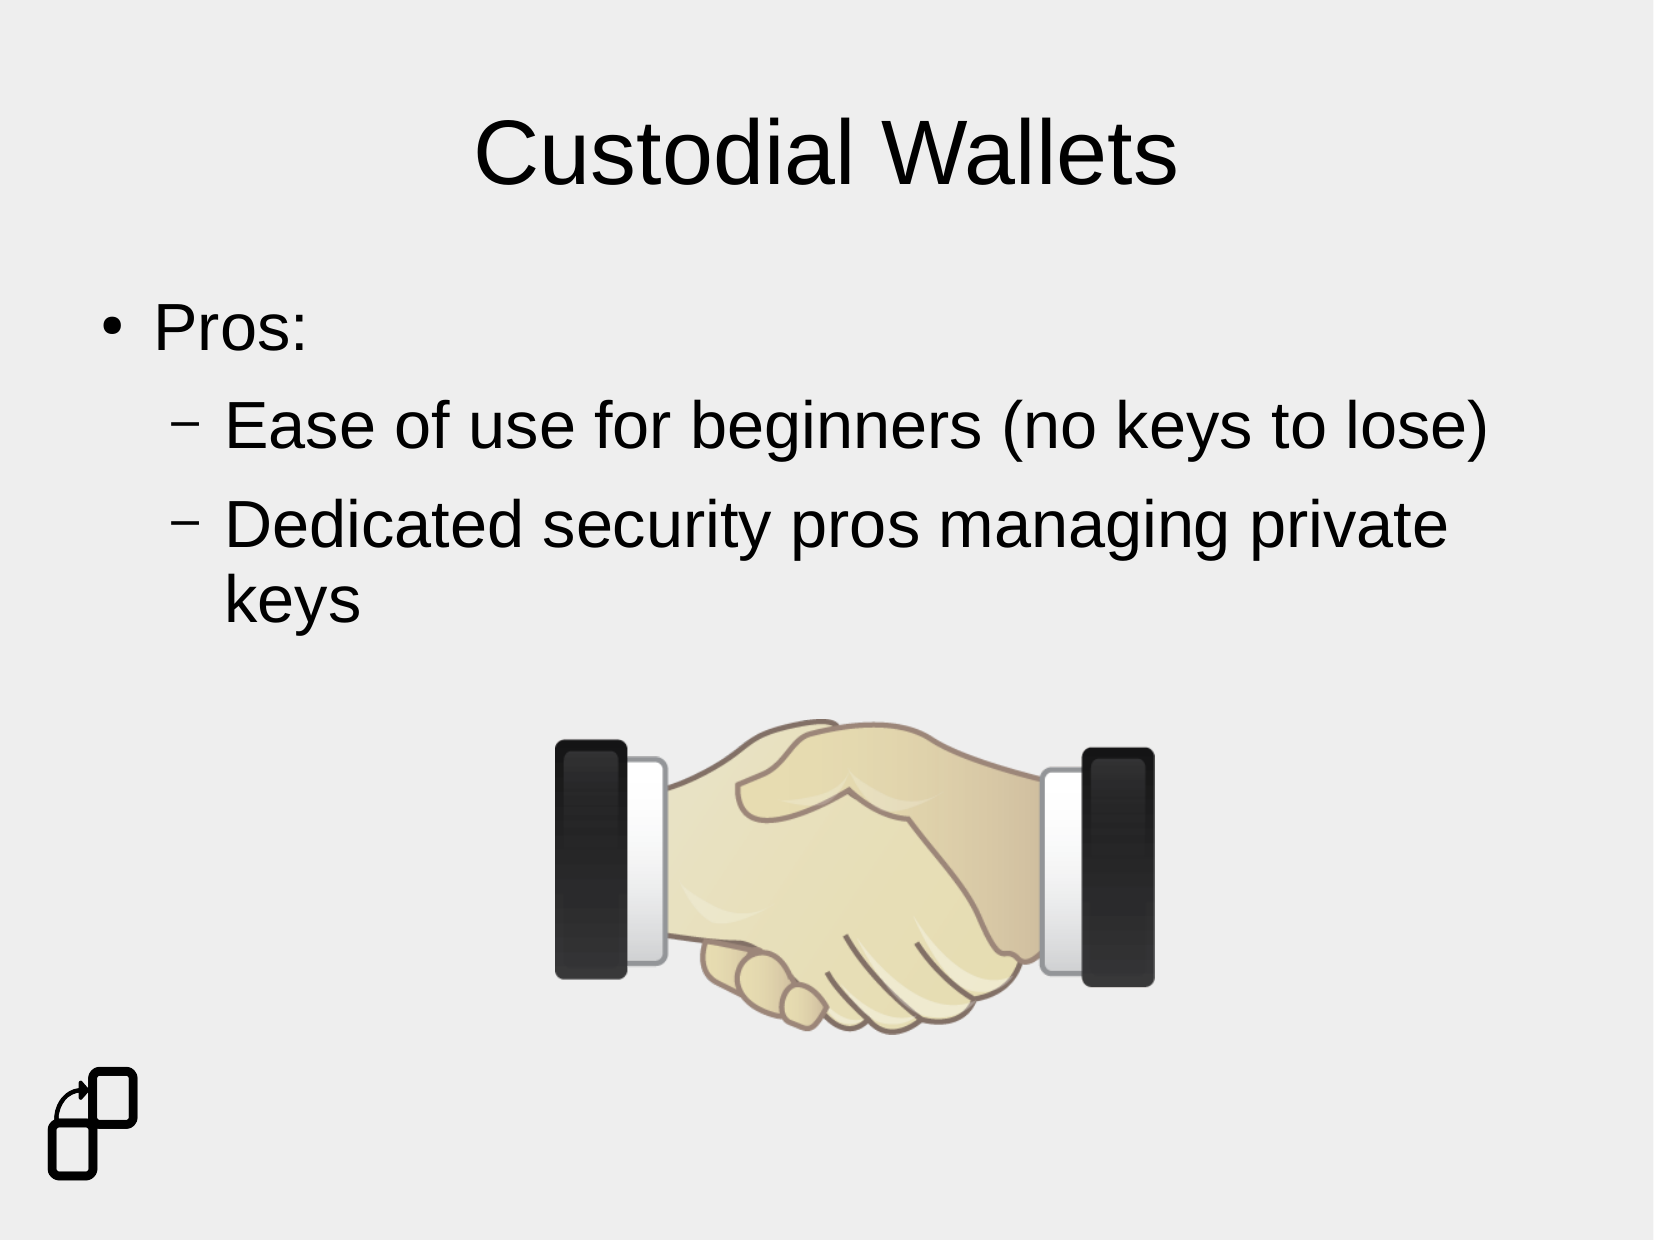

# Custodial Wallets
Pros:
Ease of use for beginners (no keys to lose)
Dedicated security pros managing private keys